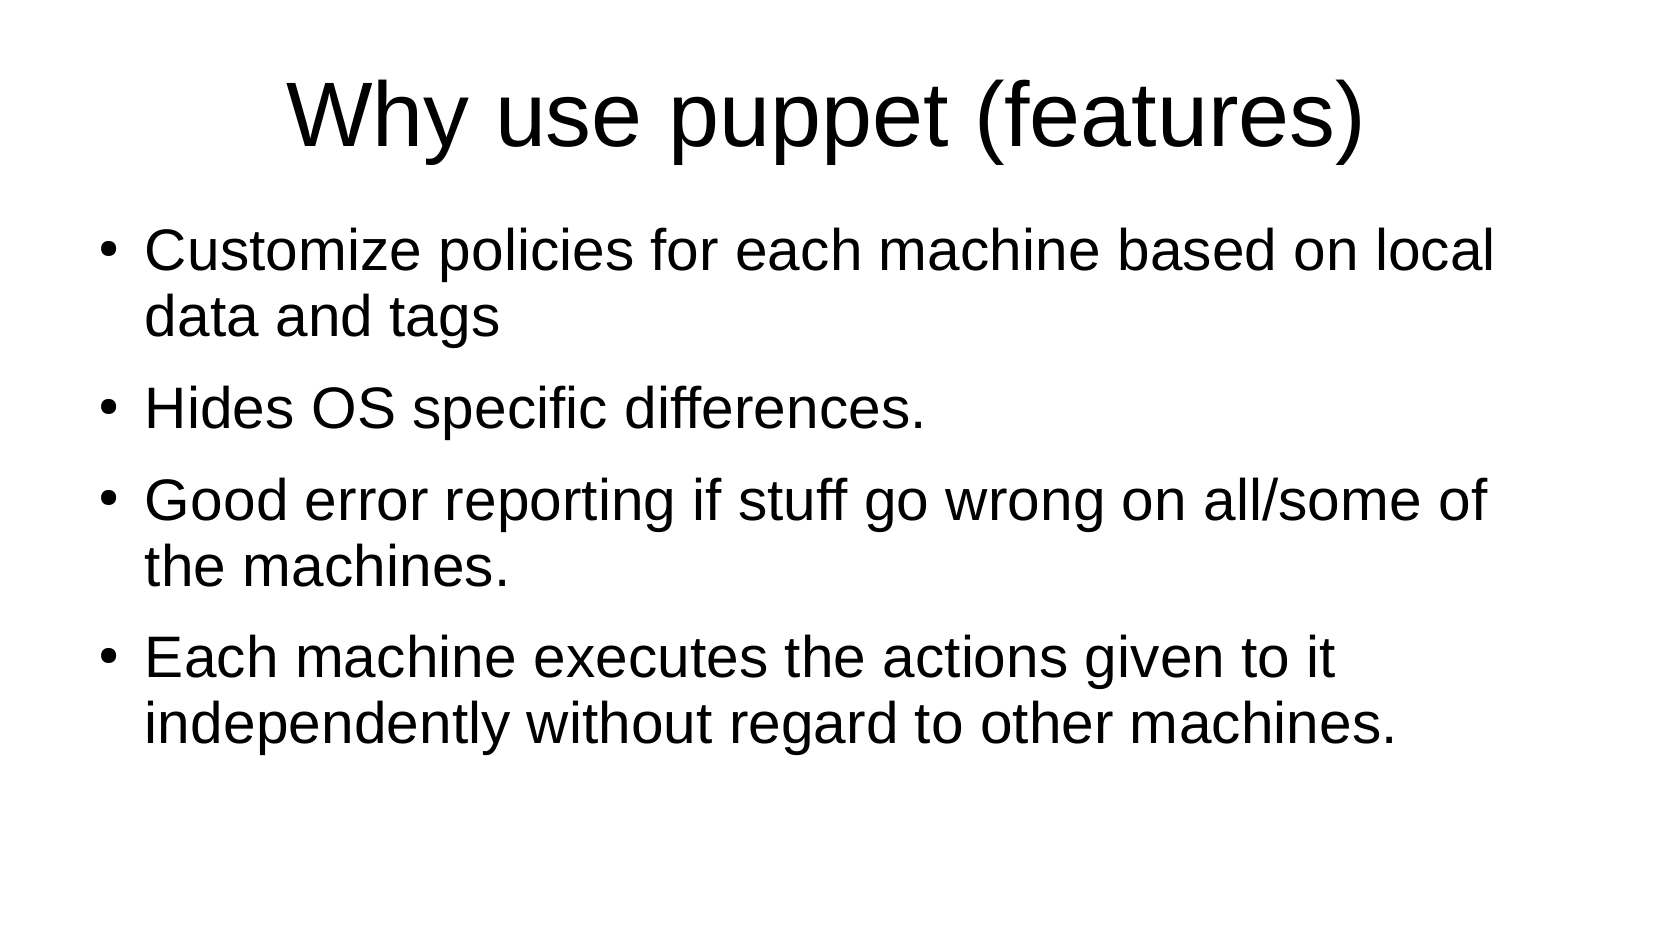

# Why use puppet (features)
Customize policies for each machine based on local data and tags
Hides OS specific differences.
Good error reporting if stuff go wrong on all/some of the machines.
Each machine executes the actions given to it independently without regard to other machines.